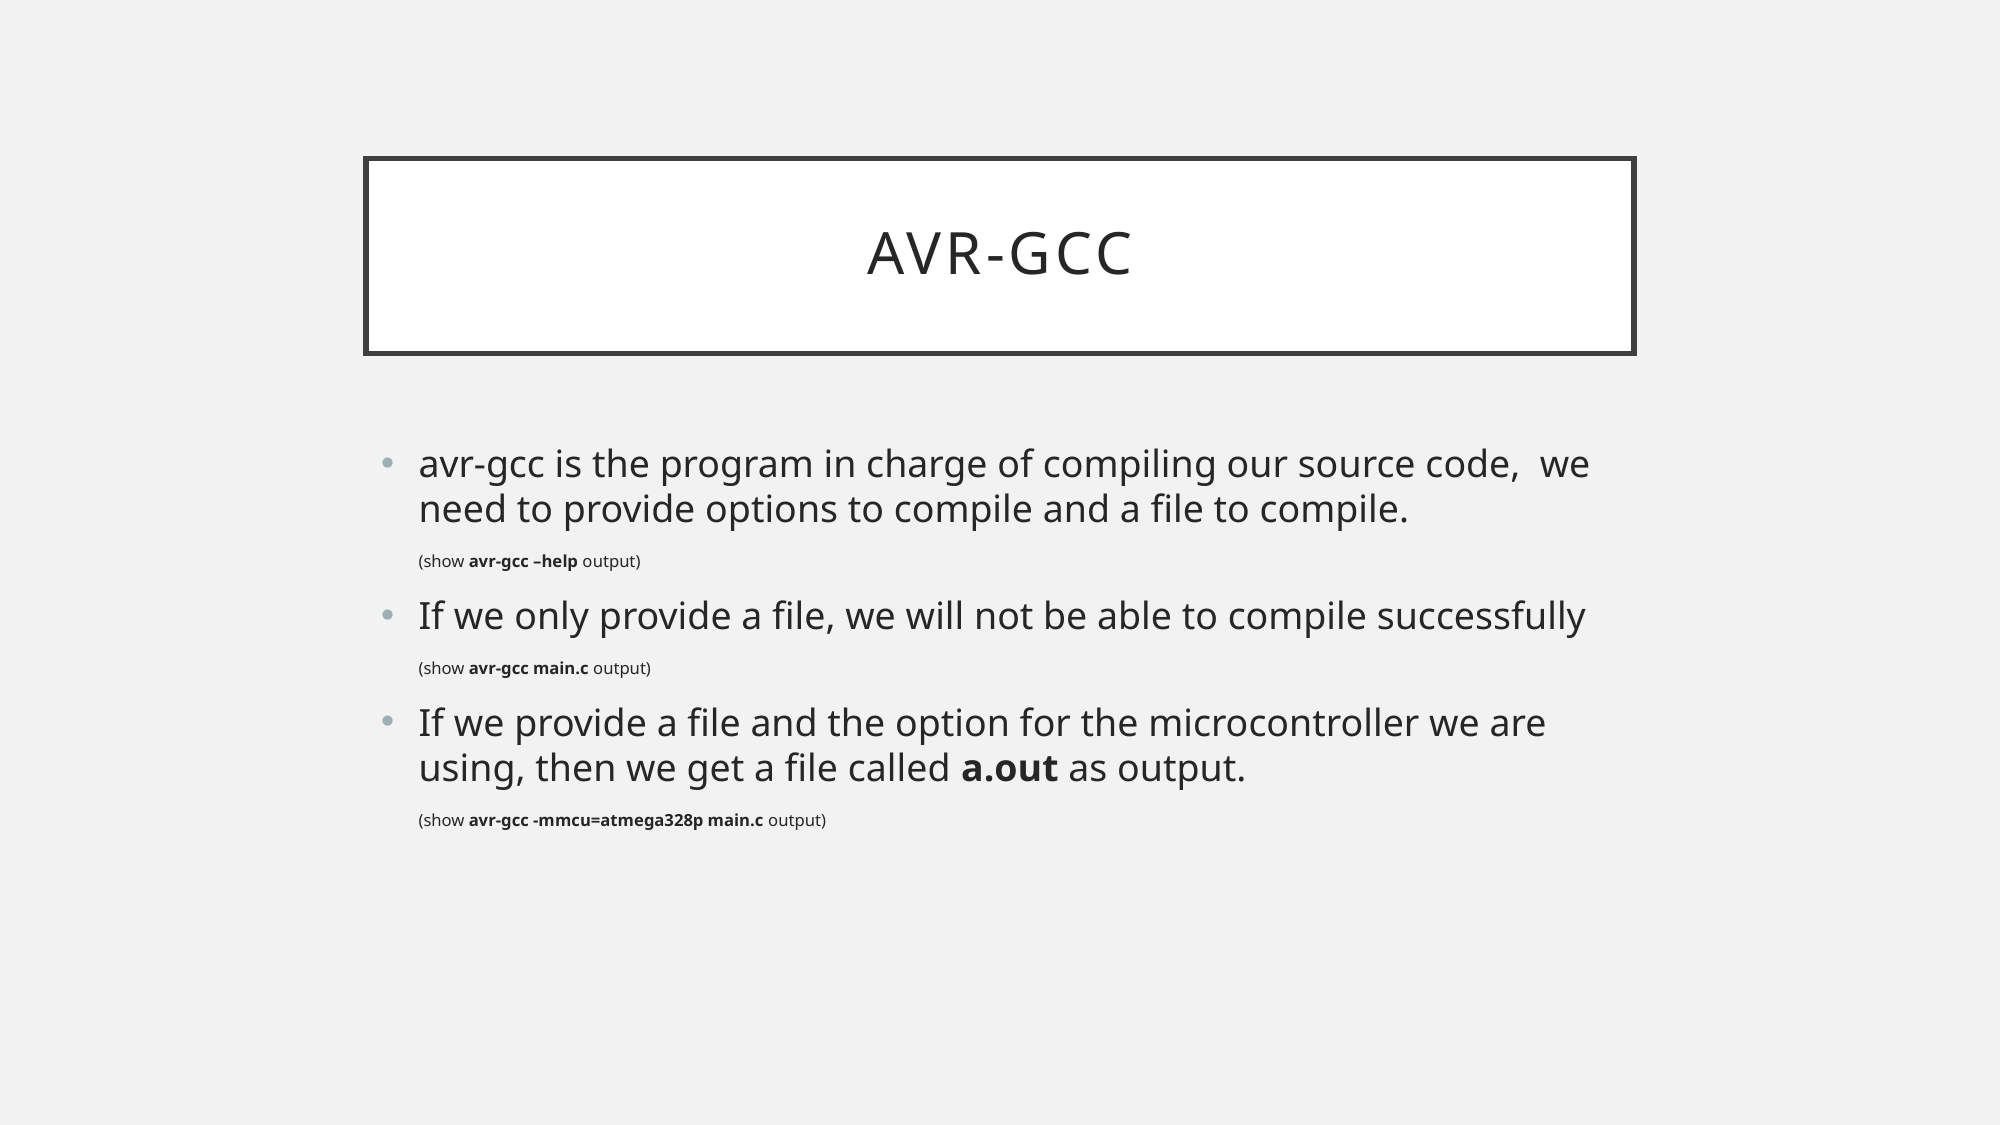

# avr-gcc
avr-gcc is the program in charge of compiling our source code, we need to provide options to compile and a file to compile.
(show avr-gcc –help output)
If we only provide a file, we will not be able to compile successfully
(show avr-gcc main.c output)
If we provide a file and the option for the microcontroller we are using, then we get a file called a.out as output.
(show avr-gcc -mmcu=atmega328p main.c output)